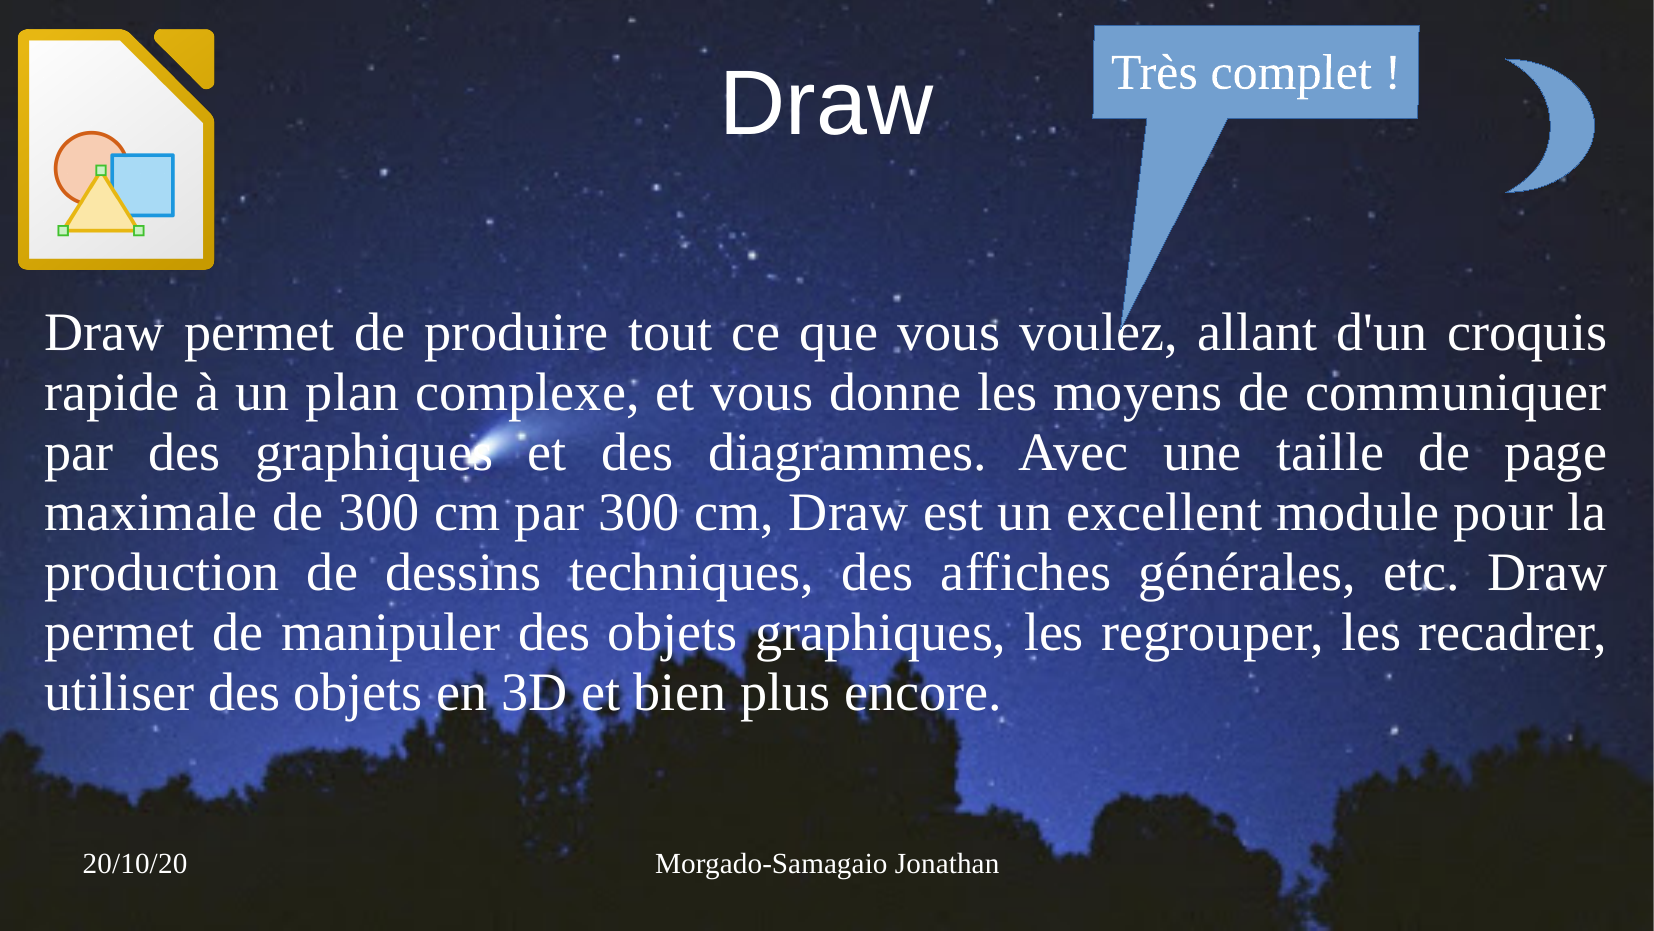

# Draw
Très complet !
Draw permet de produire tout ce que vous voulez, allant d'un croquis rapide à un plan complexe, et vous donne les moyens de communiquer par des graphiques et des diagrammes. Avec une taille de page maximale de 300 cm par 300 cm, Draw est un excellent module pour la production de dessins techniques, des affiches générales, etc. Draw permet de manipuler des objets graphiques, les regrouper, les recadrer, utiliser des objets en 3D et bien plus encore.
20/10/20
Morgado-Samagaio Jonathan